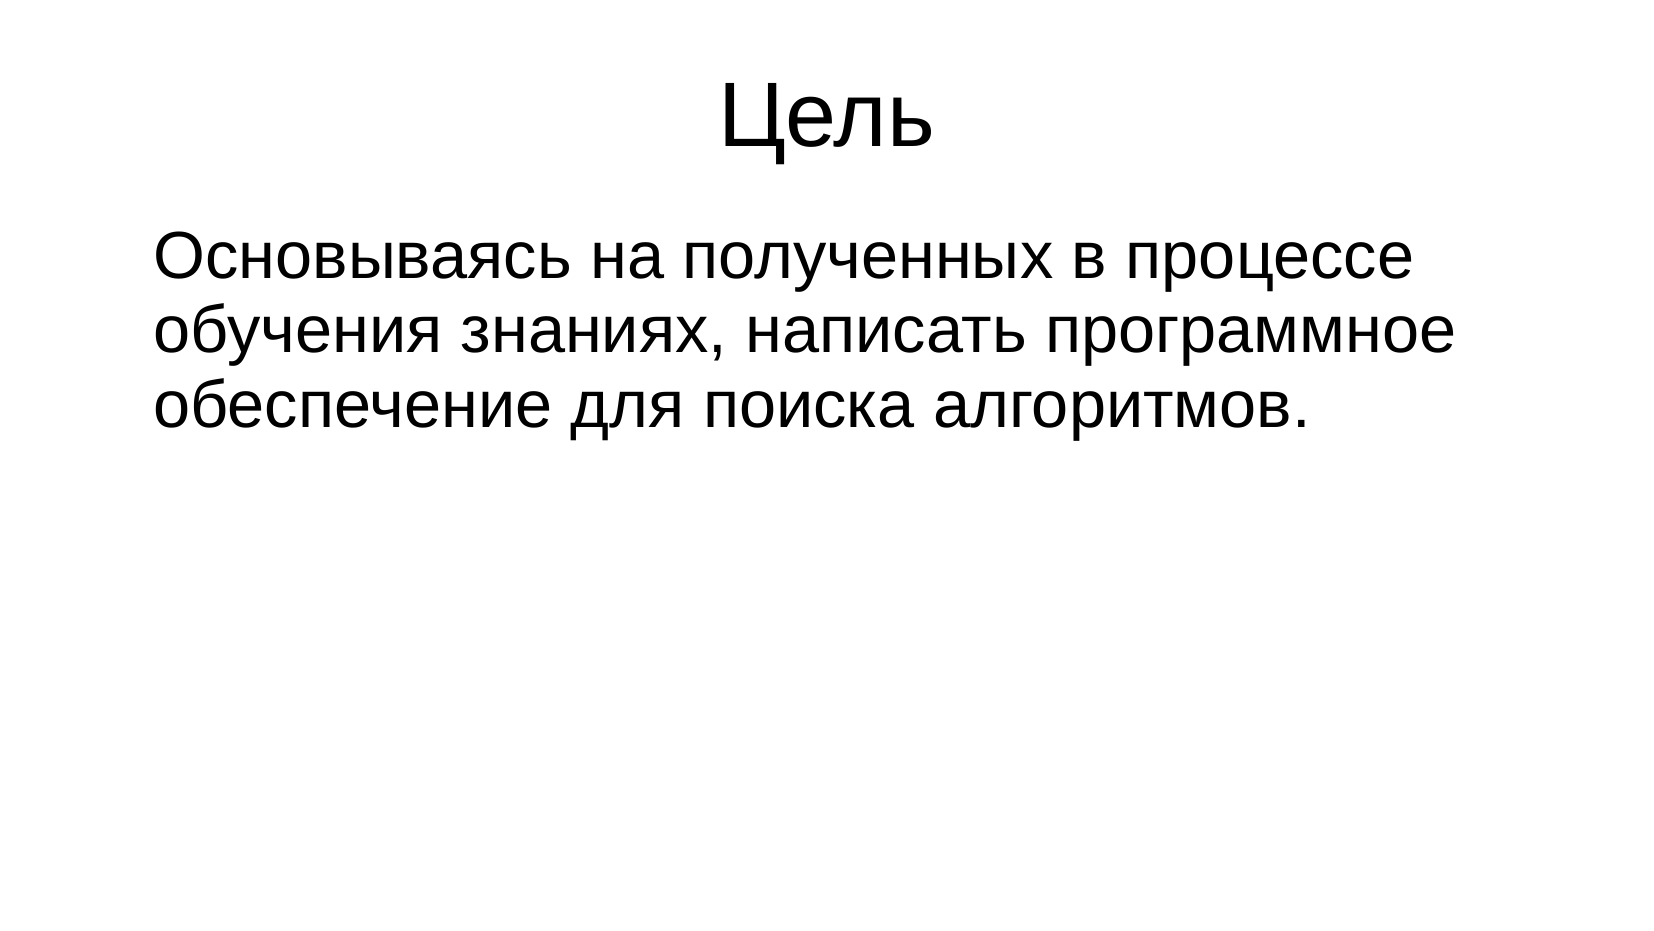

# Цель
Основываясь на полученных в процессе обучения знаниях, написать программное обеспечение для поиска алгоритмов.